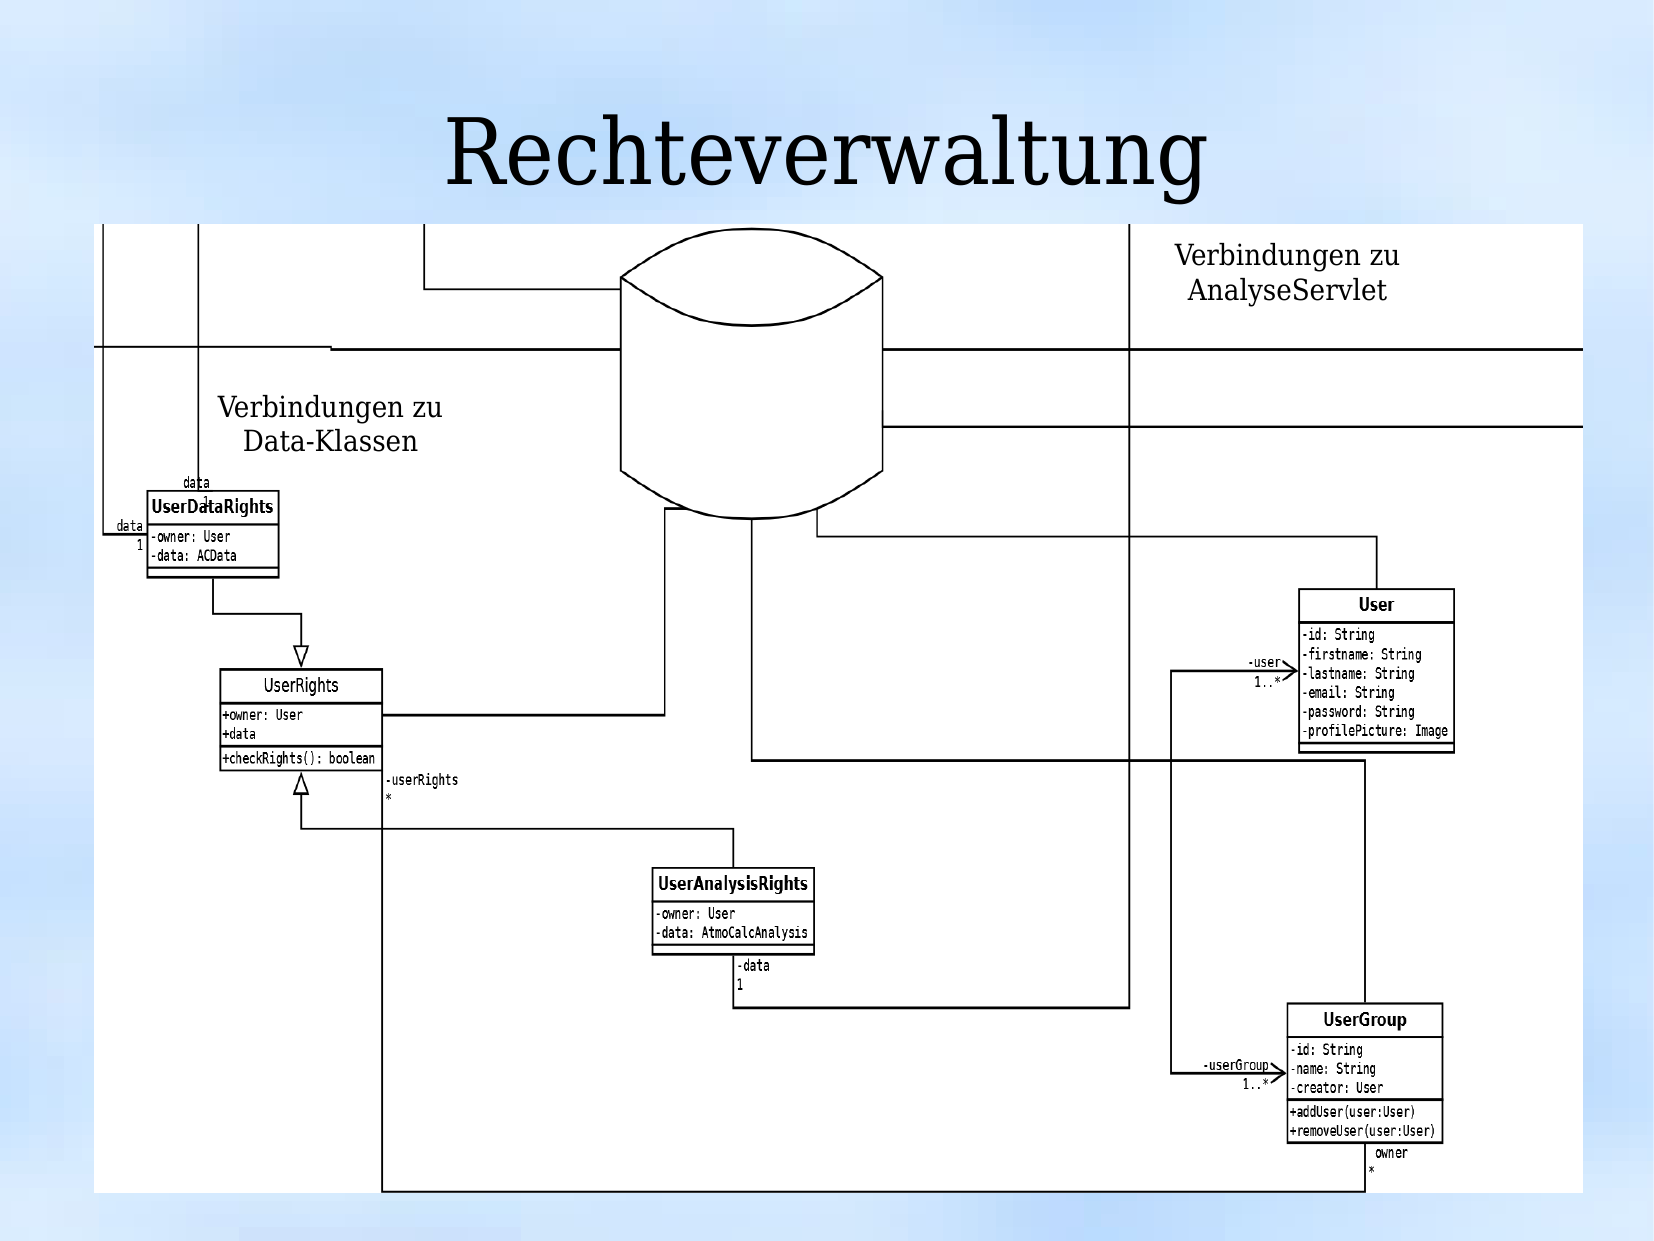

# Rechteverwaltung
Verbindungen zu AnalyseServlet
Verbindungen zu Data-Klassen